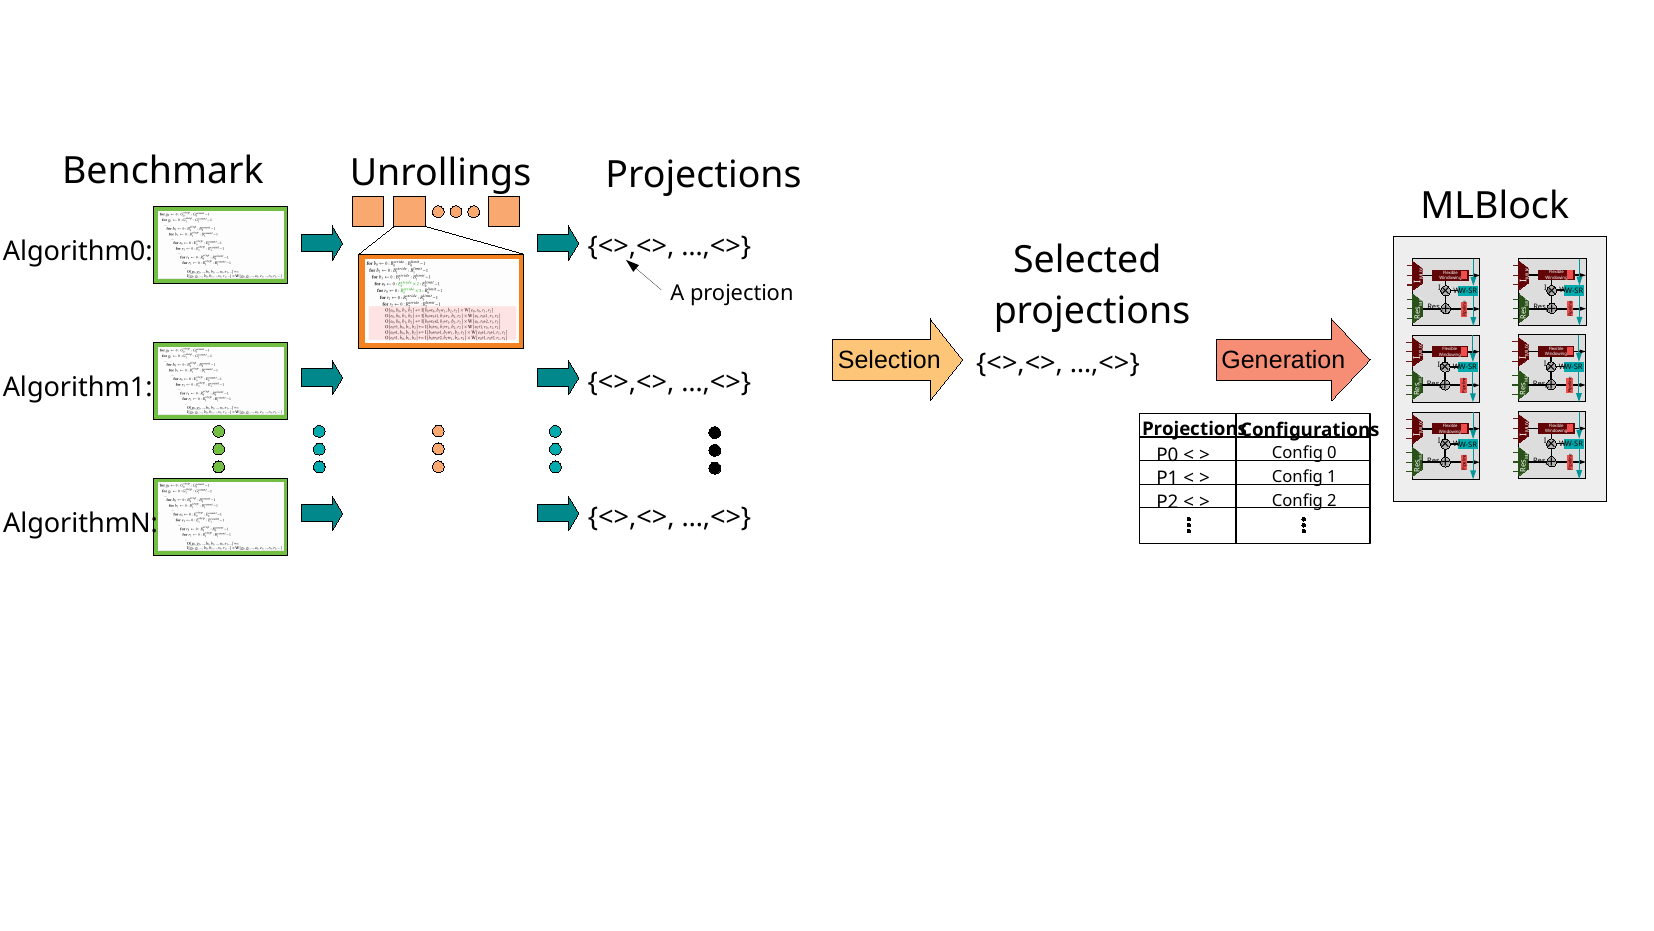

Benchmark
Unrollings
Projections
MLBlock
{<>,<>, …,<>}
Algorithm0:
Selected
projections
Flexible
Windowing
IMUX
Iin
W
×
W-SR
Resin
+
ResMUX
Pipeline
Flexible
Windowing
IMUX
Iin
W
×
W-SR
Resin
+
ResMUX
Pipeline
A projection
Selection
Generation
Flexible
Windowing
IMUX
Iin
W
×
W-SR
Resin
+
ResMUX
Pipeline
Flexible
Windowing
IMUX
Iin
W
×
W-SR
Resin
+
ResMUX
Pipeline
{<>,<>, …,<>}
{<>,<>, …,<>}
Algorithm1:
Projections
Configurations
Flexible
Windowing
IMUX
Iin
W
×
W-SR
Resin
+
ResMUX
Pipeline
Flexible
Windowing
IMUX
Iin
W
×
W-SR
Resin
+
ResMUX
Pipeline
P0 < >
Config 0
P1 < >
Config 1
Config 2
P2 < >
{<>,<>, …,<>}
AlgorithmN: